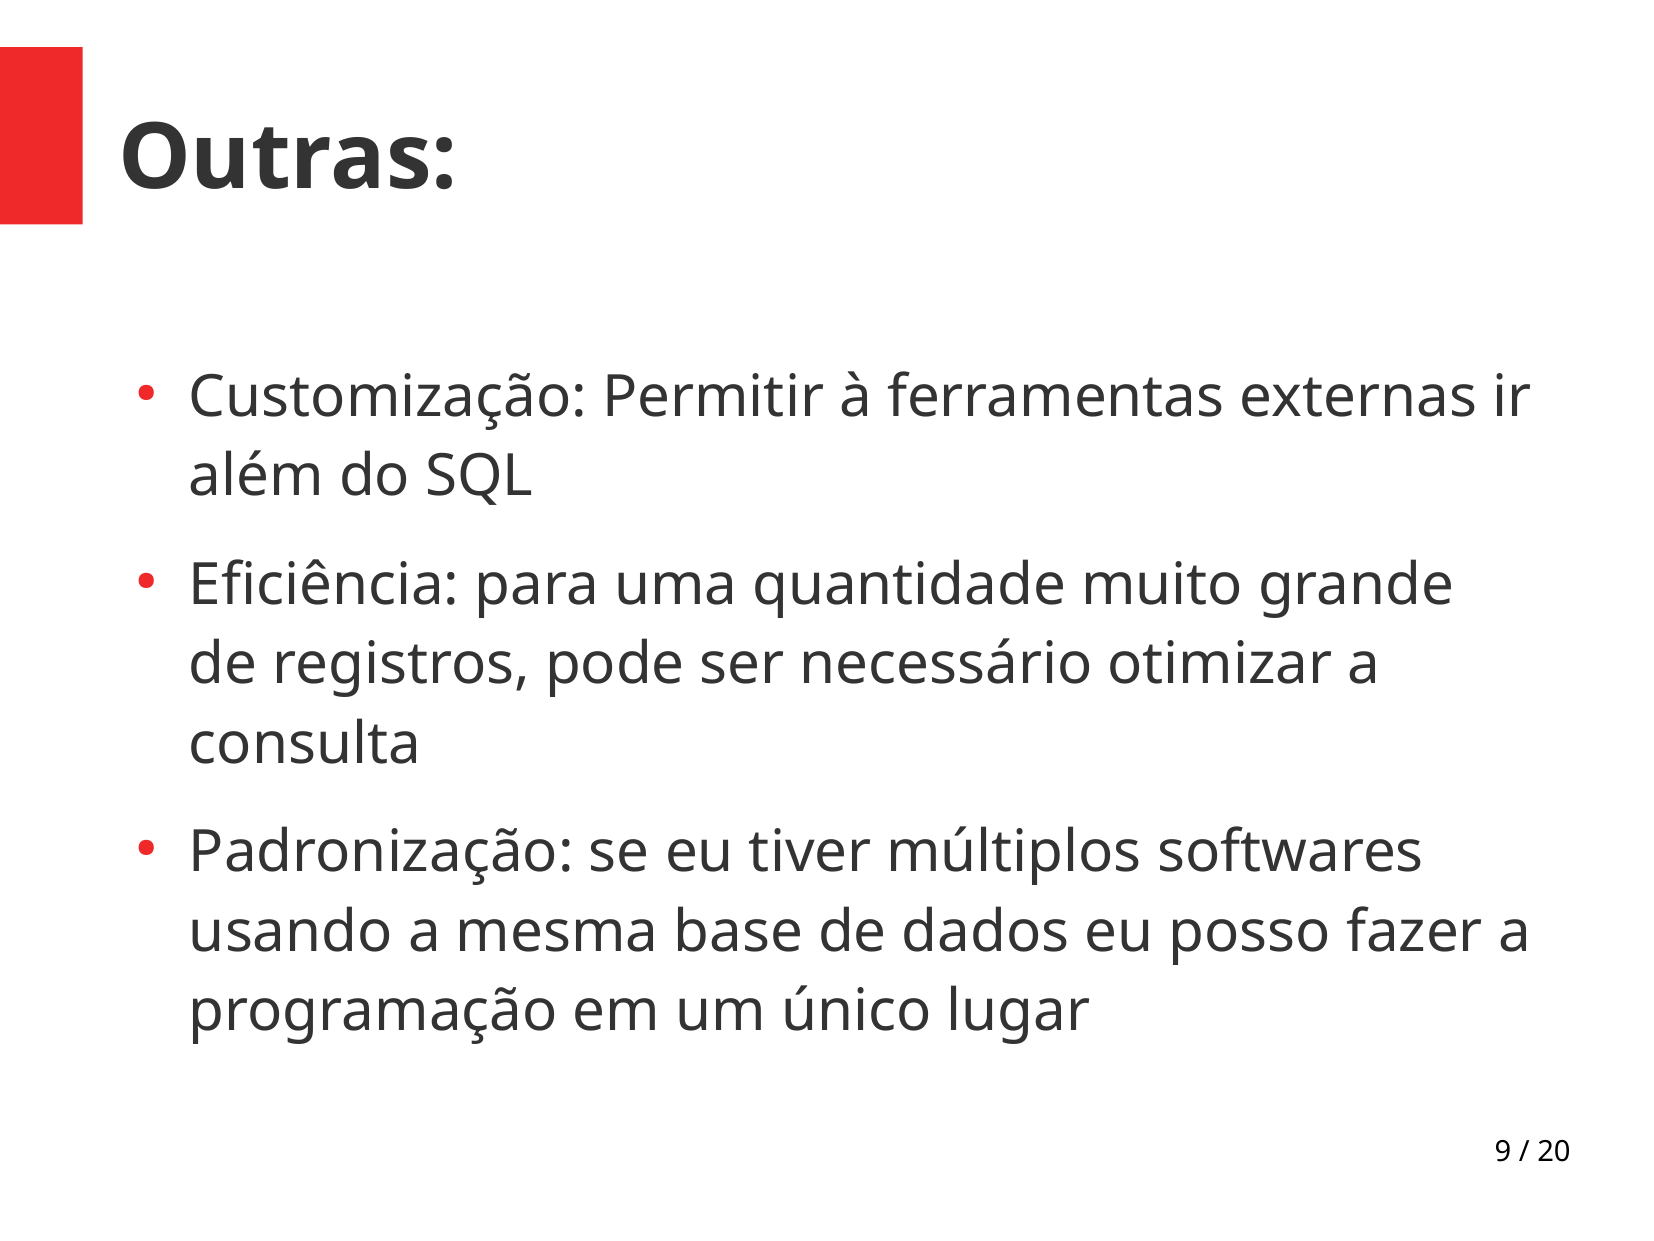

# Outras:
Customização: Permitir à ferramentas externas ir além do SQL
Eficiência: para uma quantidade muito grande de registros, pode ser necessário otimizar a consulta
Padronização: se eu tiver múltiplos softwares usando a mesma base de dados eu posso fazer a programação em um único lugar
9